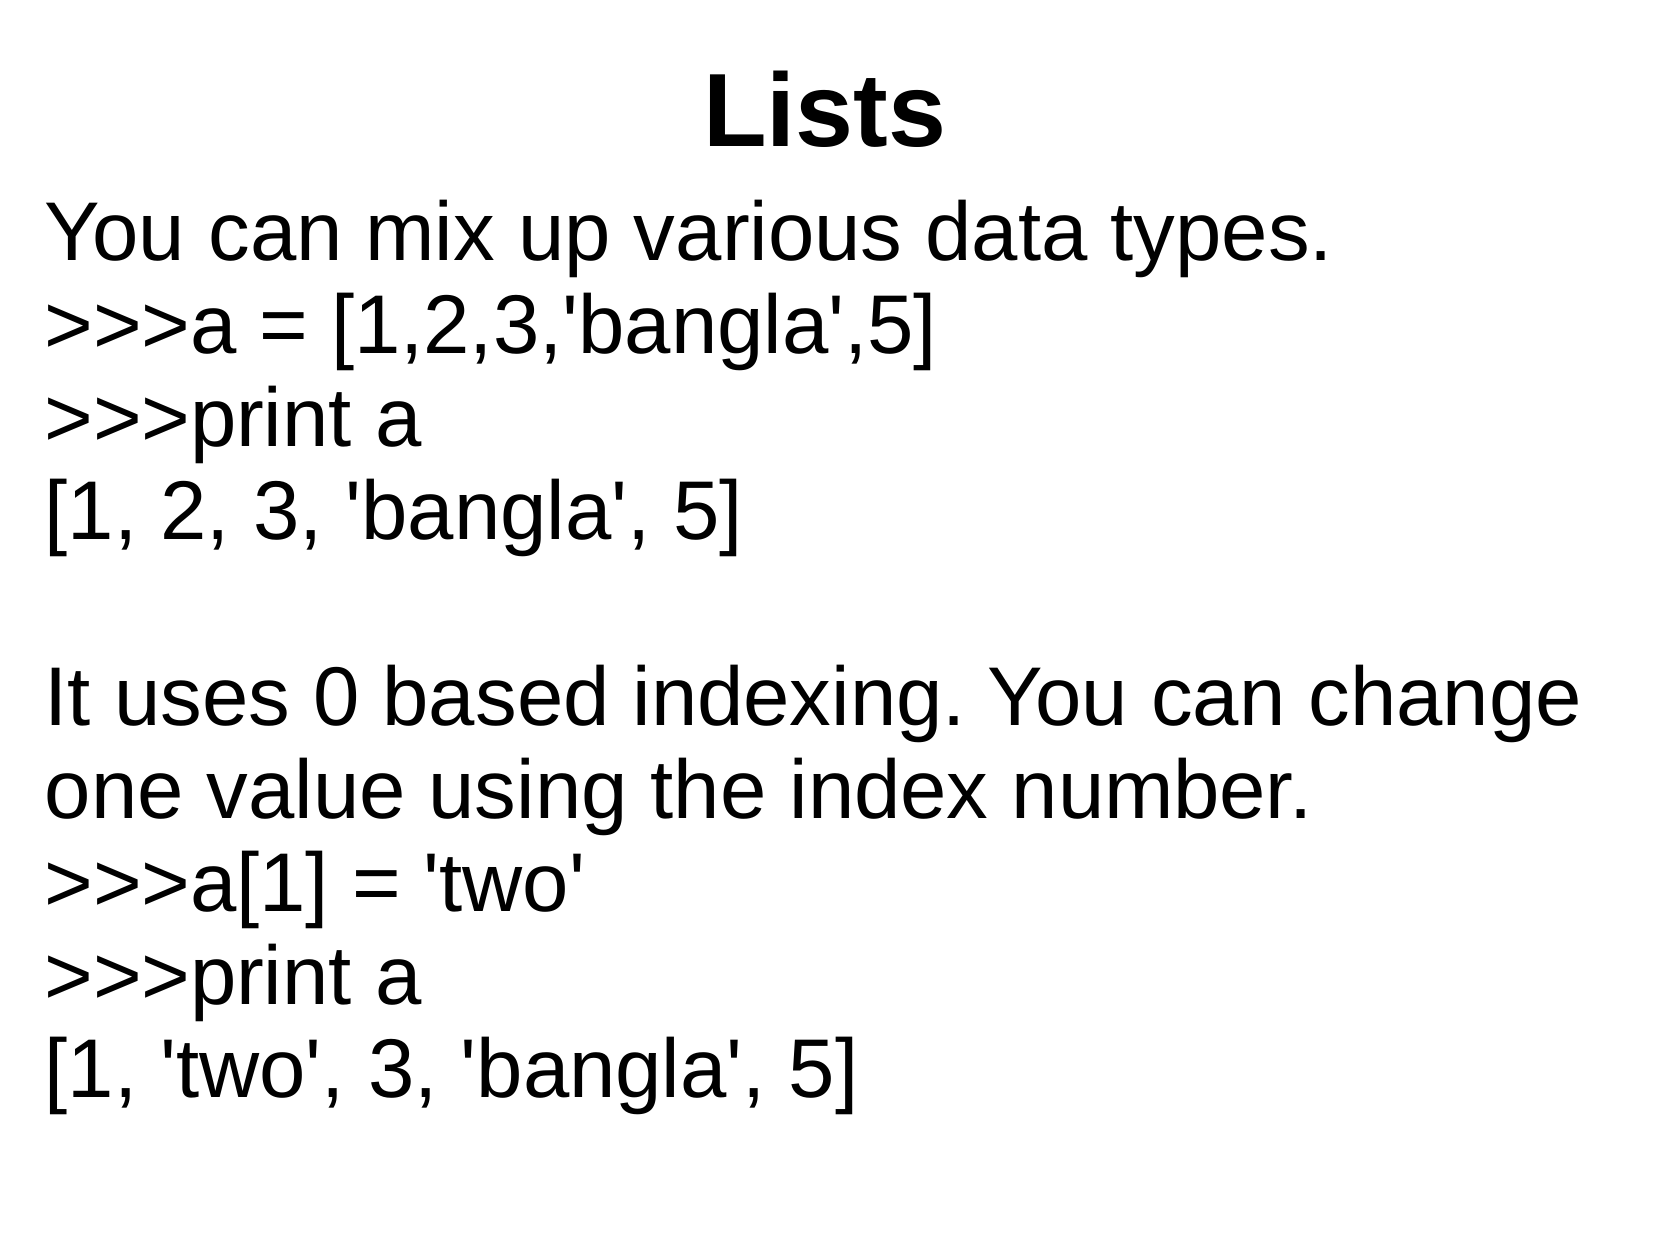

Lists
You can mix up various data types.
>>>a = [1,2,3,'bangla',5]
>>>print a
[1, 2, 3, 'bangla', 5]
It uses 0 based indexing. You can change one value using the index number.
>>>a[1] = 'two'
>>>print a
[1, 'two', 3, 'bangla', 5]